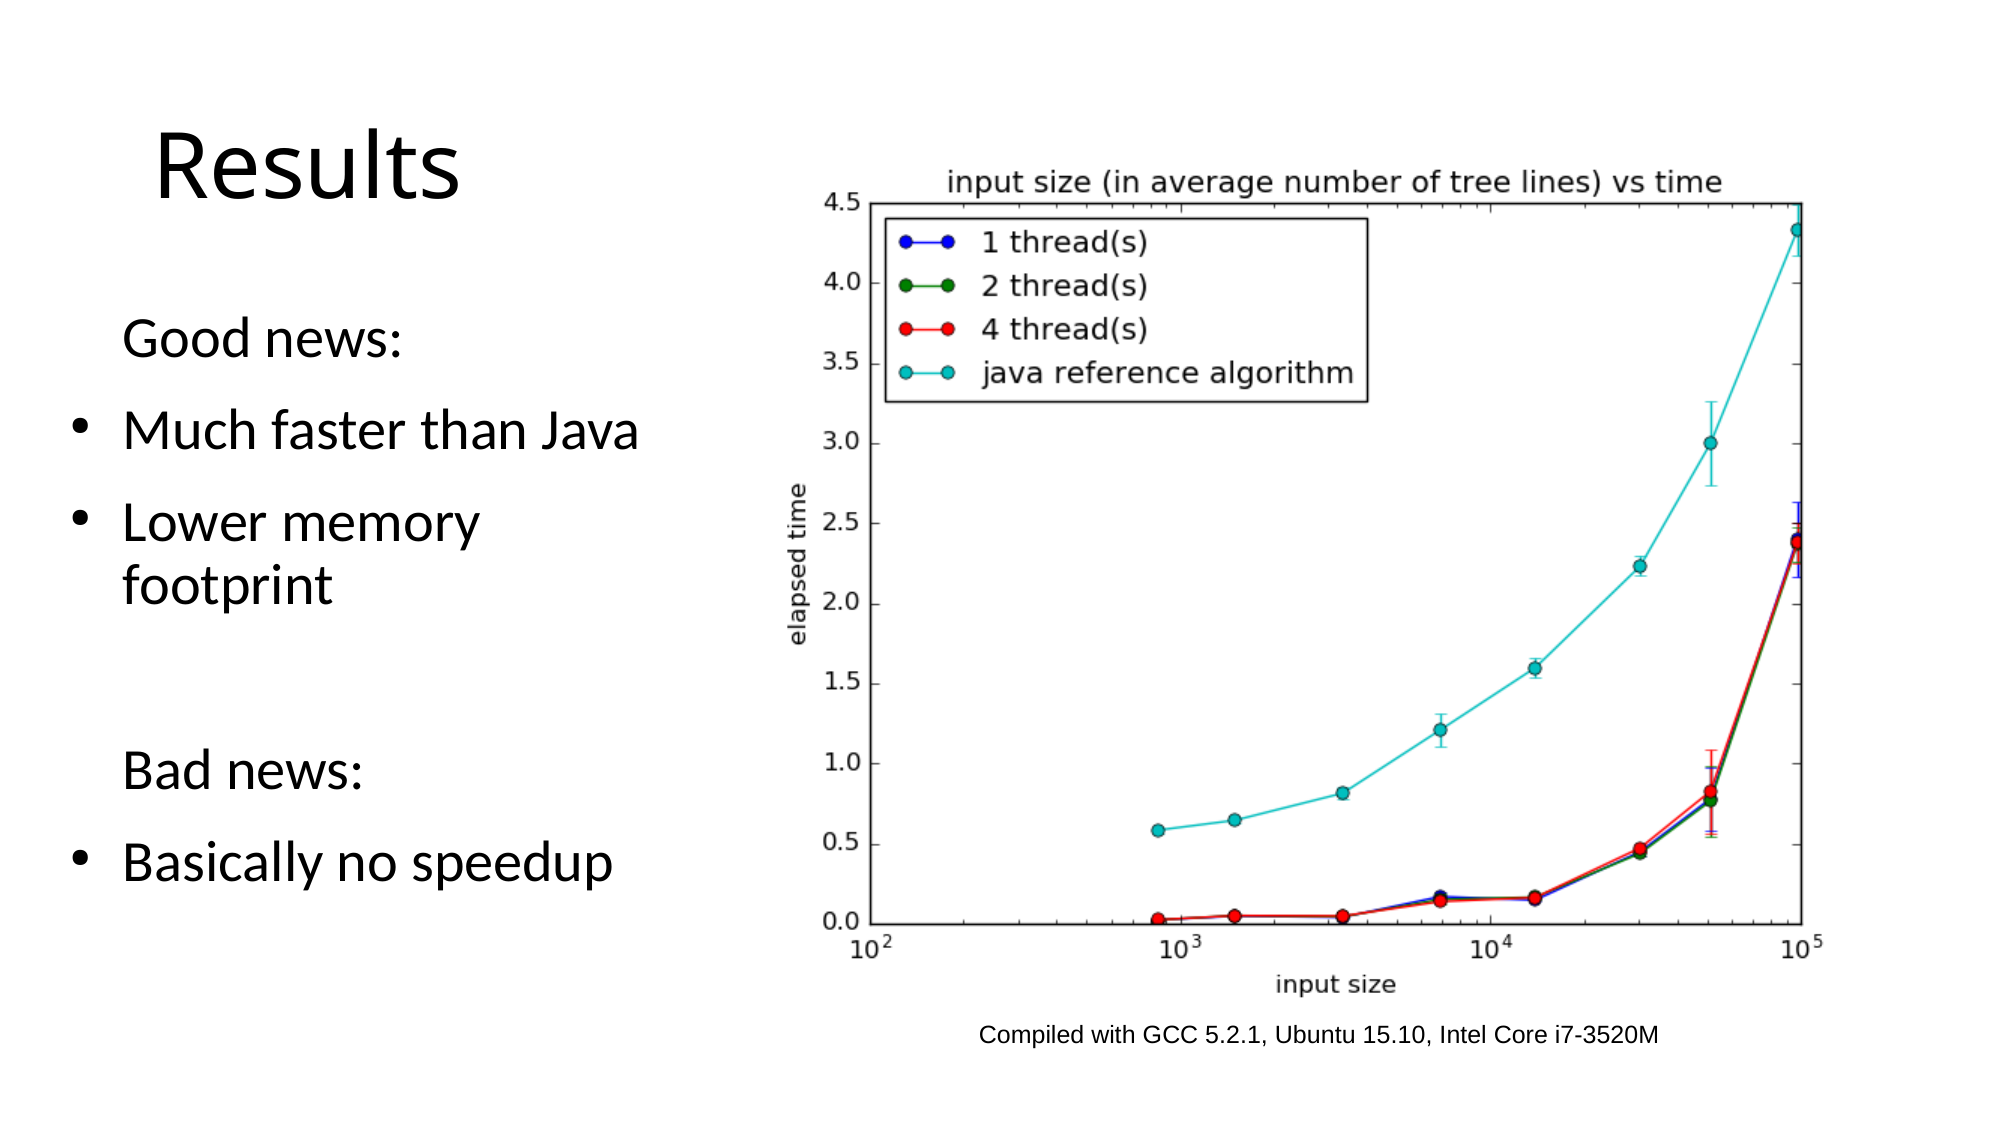

# Results
Good news:
Much faster than Java
Lower memory footprint
Bad news:
Basically no speedup
Compiled with GCC 5.2.1, Ubuntu 15.10, Intel Core i7-3520M